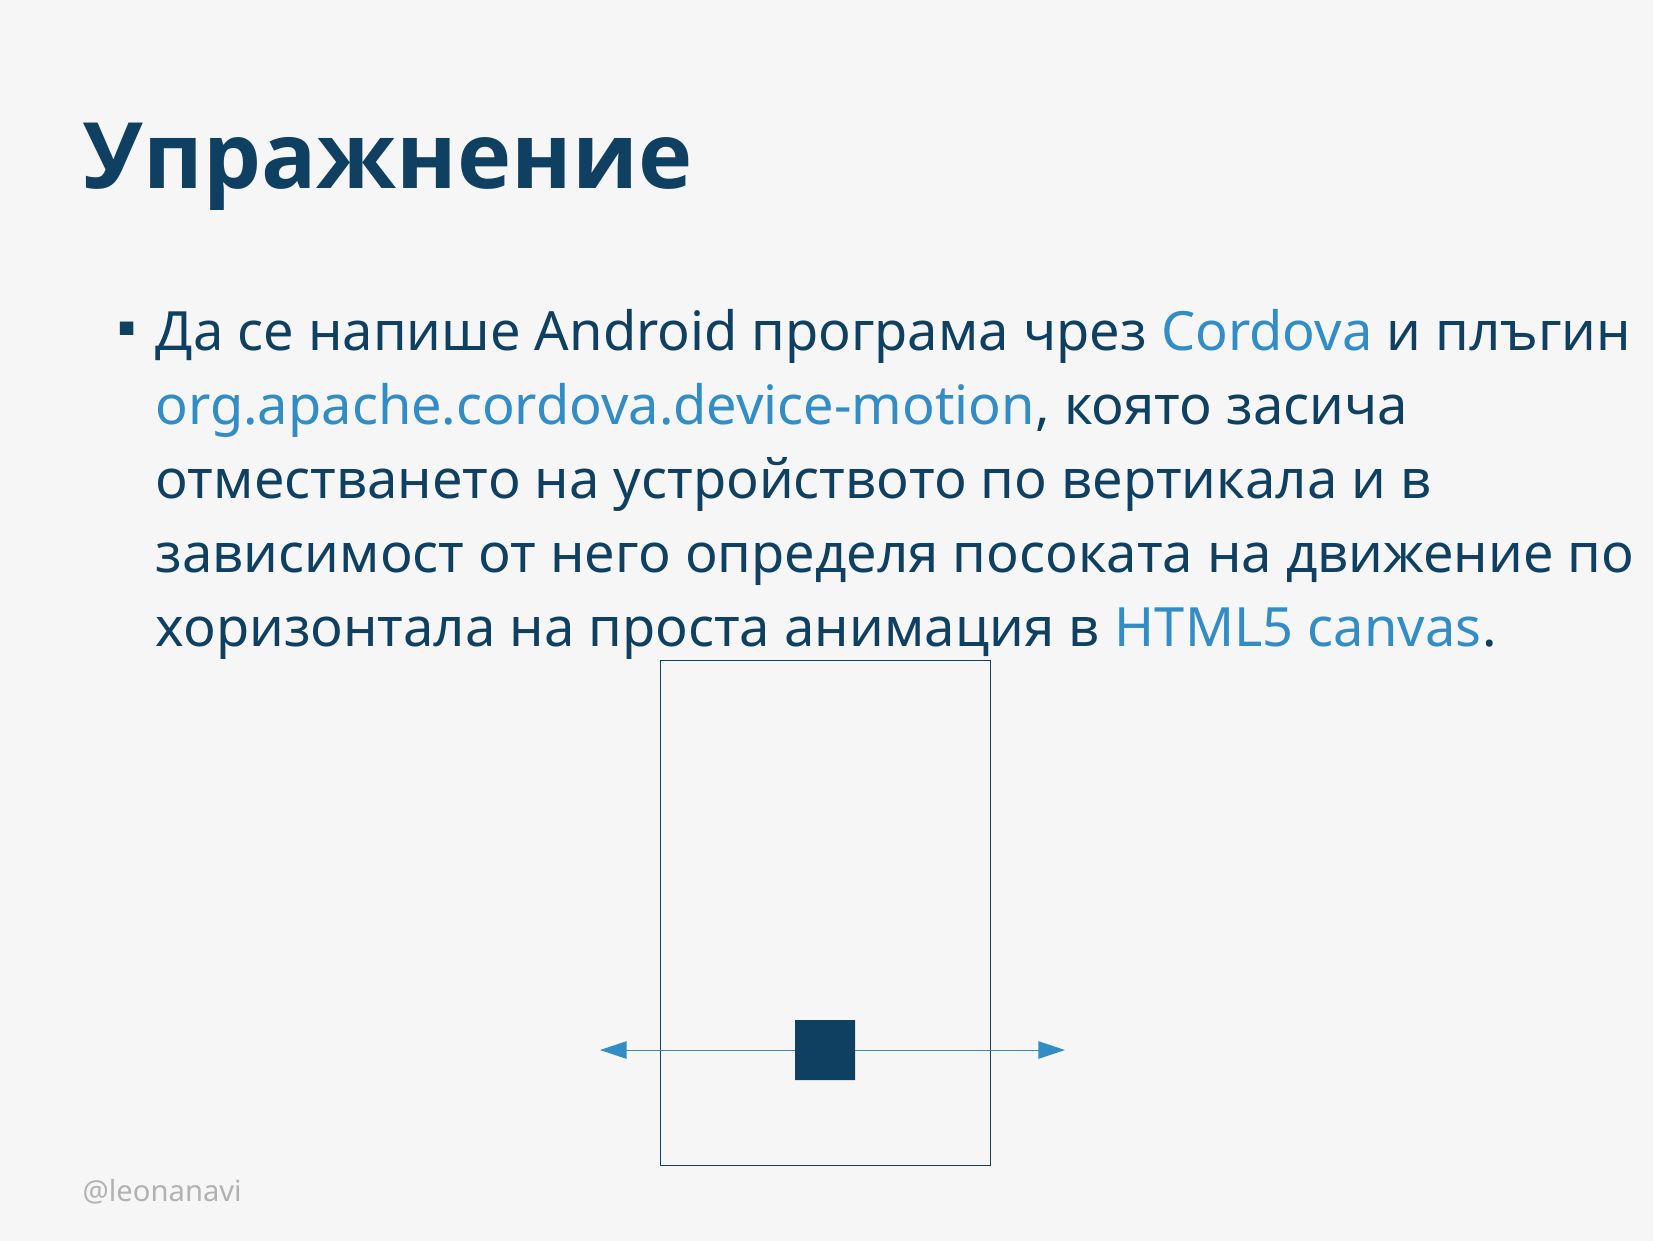

# Упражнение
Да се напише Android програма чрез Cordova и плъгин org.apache.cordova.device-motion, която засича отместването на устройството по вертикала и в зависимост от него определя посоката на движение по хоризонтала на проста анимация в HTML5 canvas.